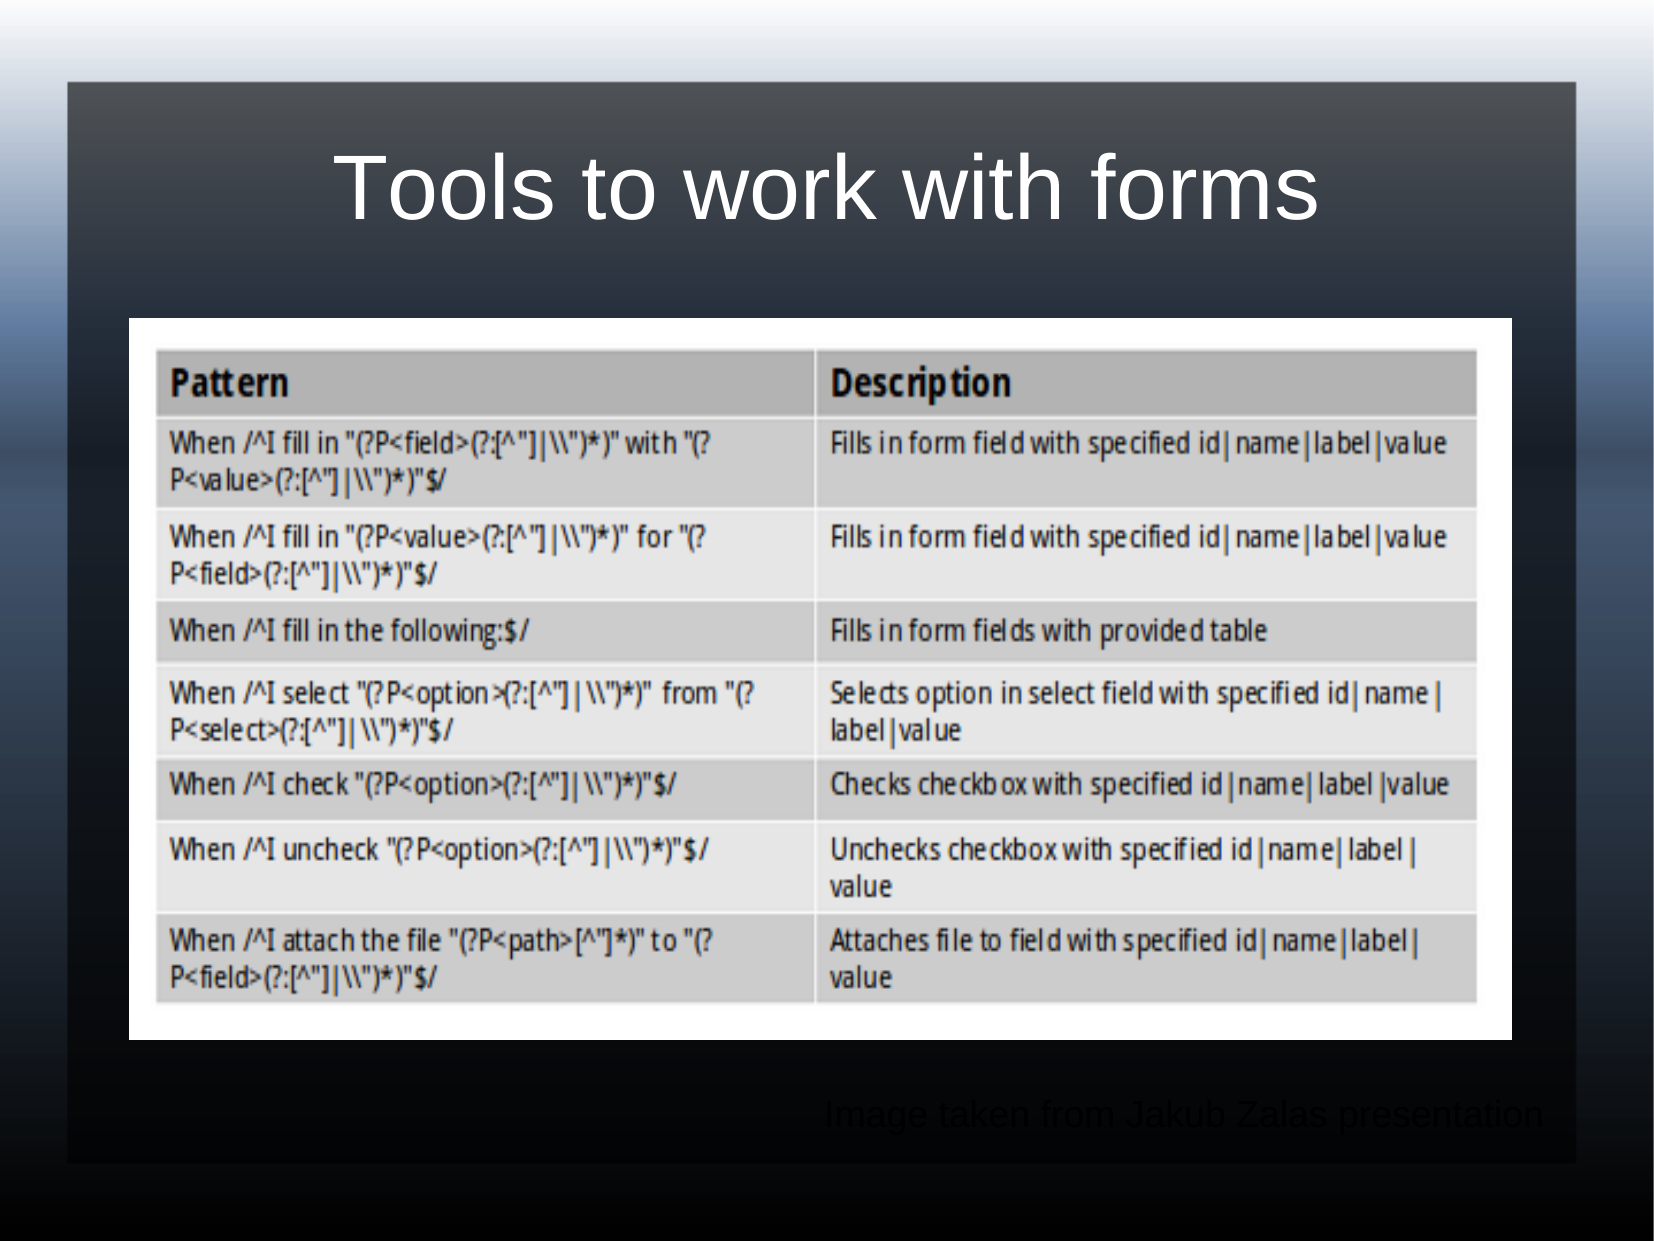

# Tools to work with forms
Image taken from Jakub Zalas presentation